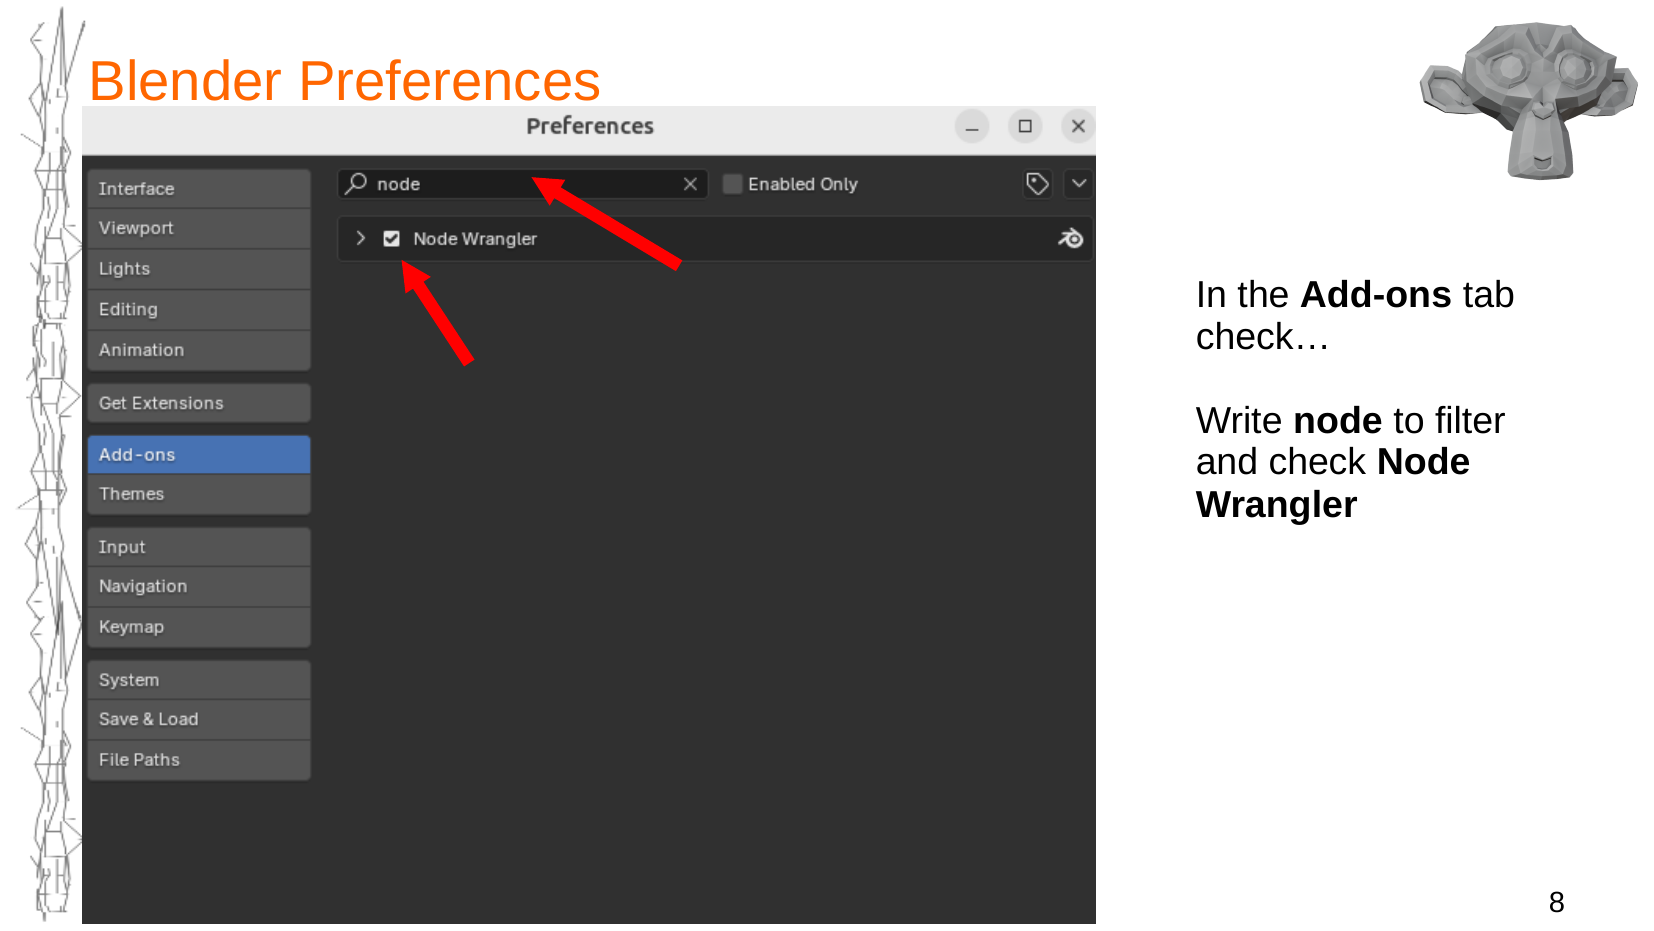

# Blender Preferences
In the Add-ons tab check…
Write node to filter and check Node Wrangler
8